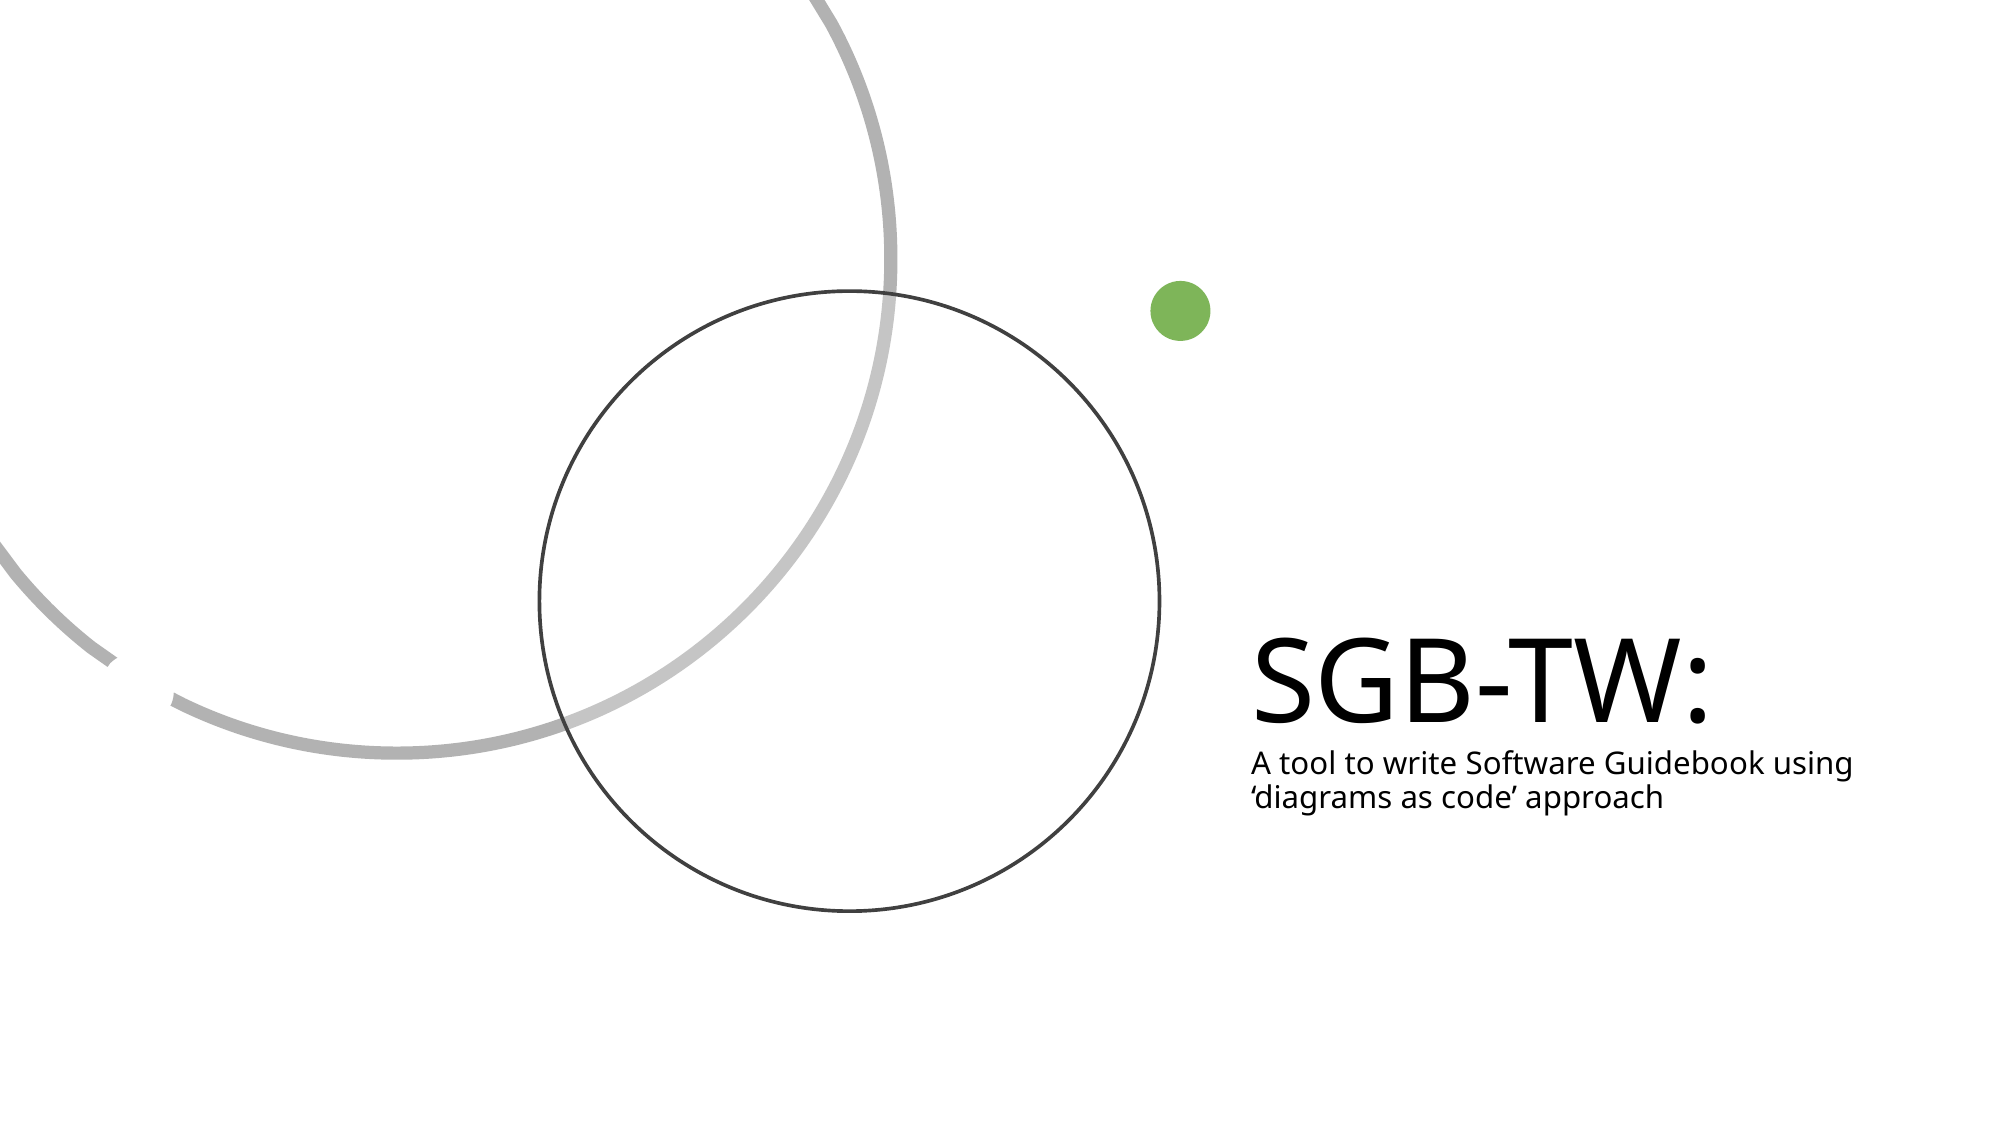

# SGB-TW: A tool to write Software Guidebook using ‘diagrams as code’ approach